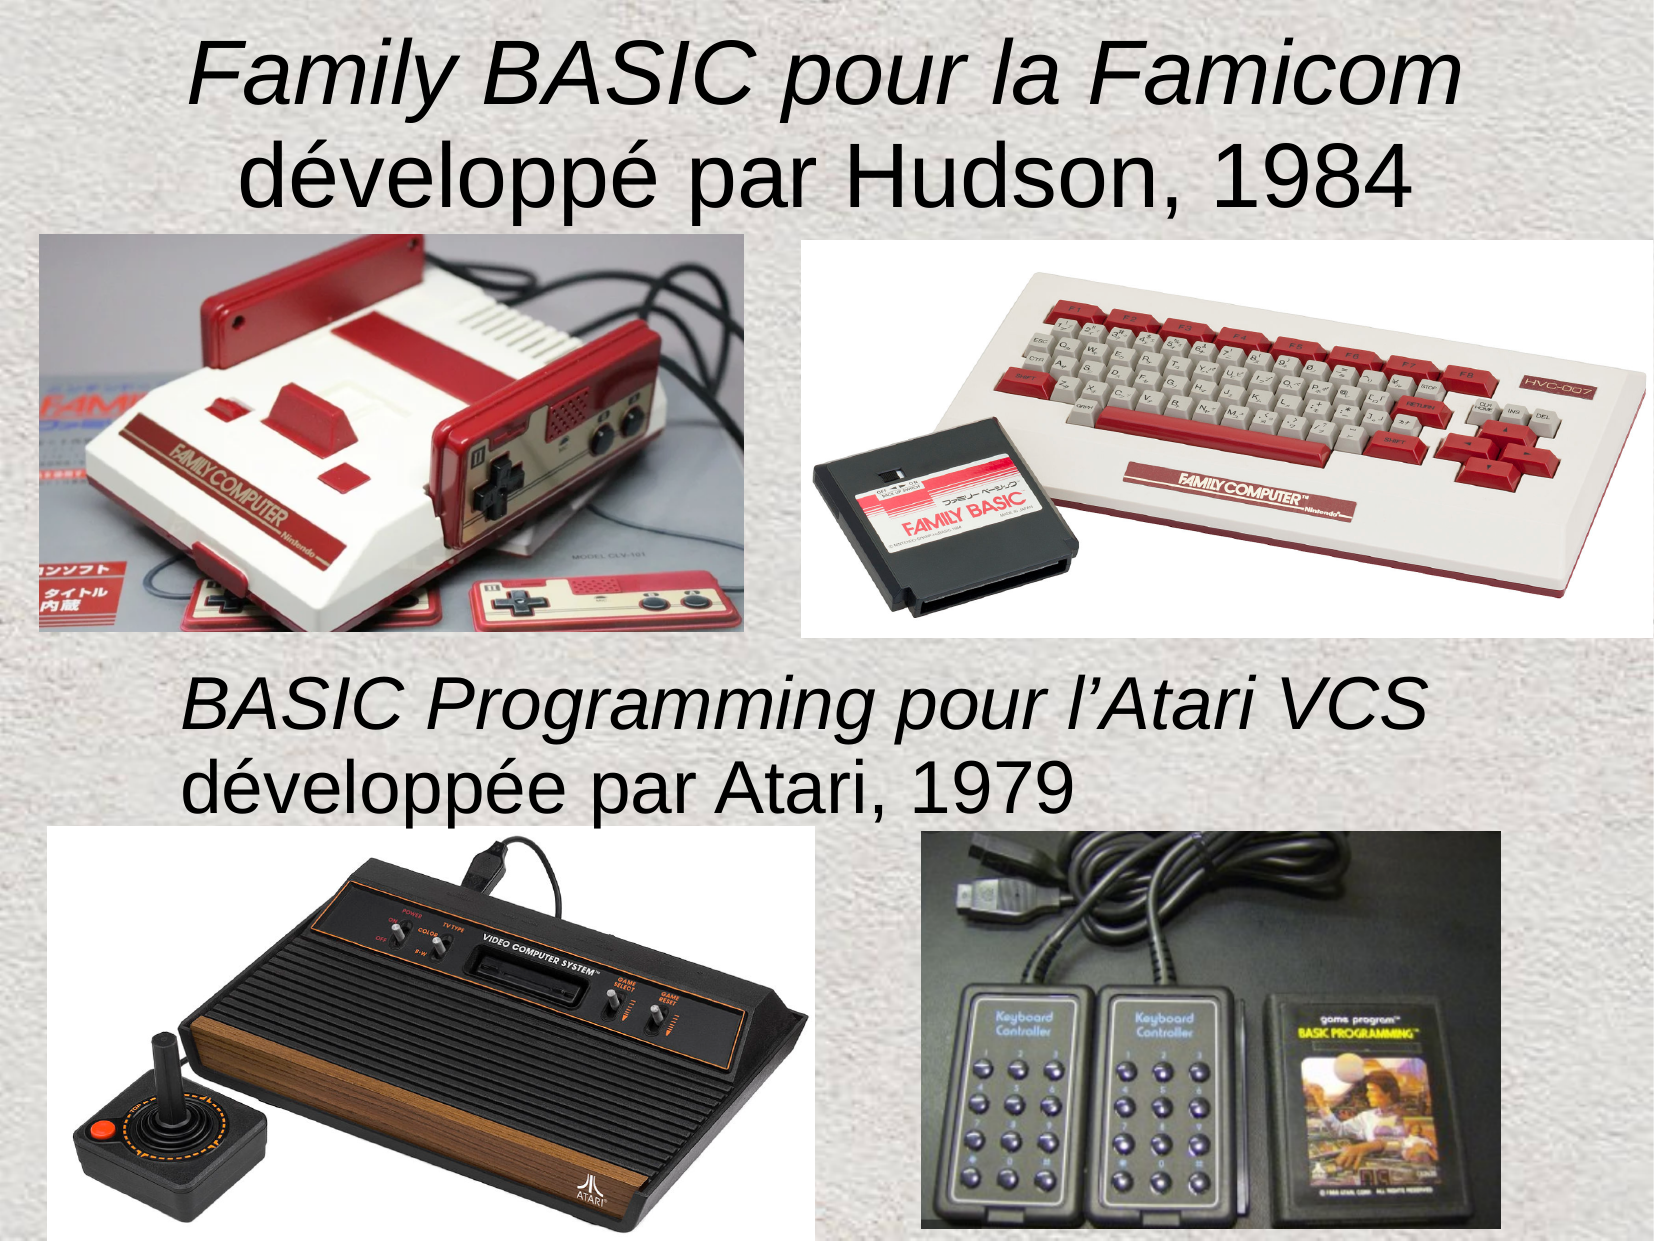

# Family BASIC pour la Famicom développé par Hudson, 1984
BASIC Programming pour l’Atari VCS développée par Atari, 1979